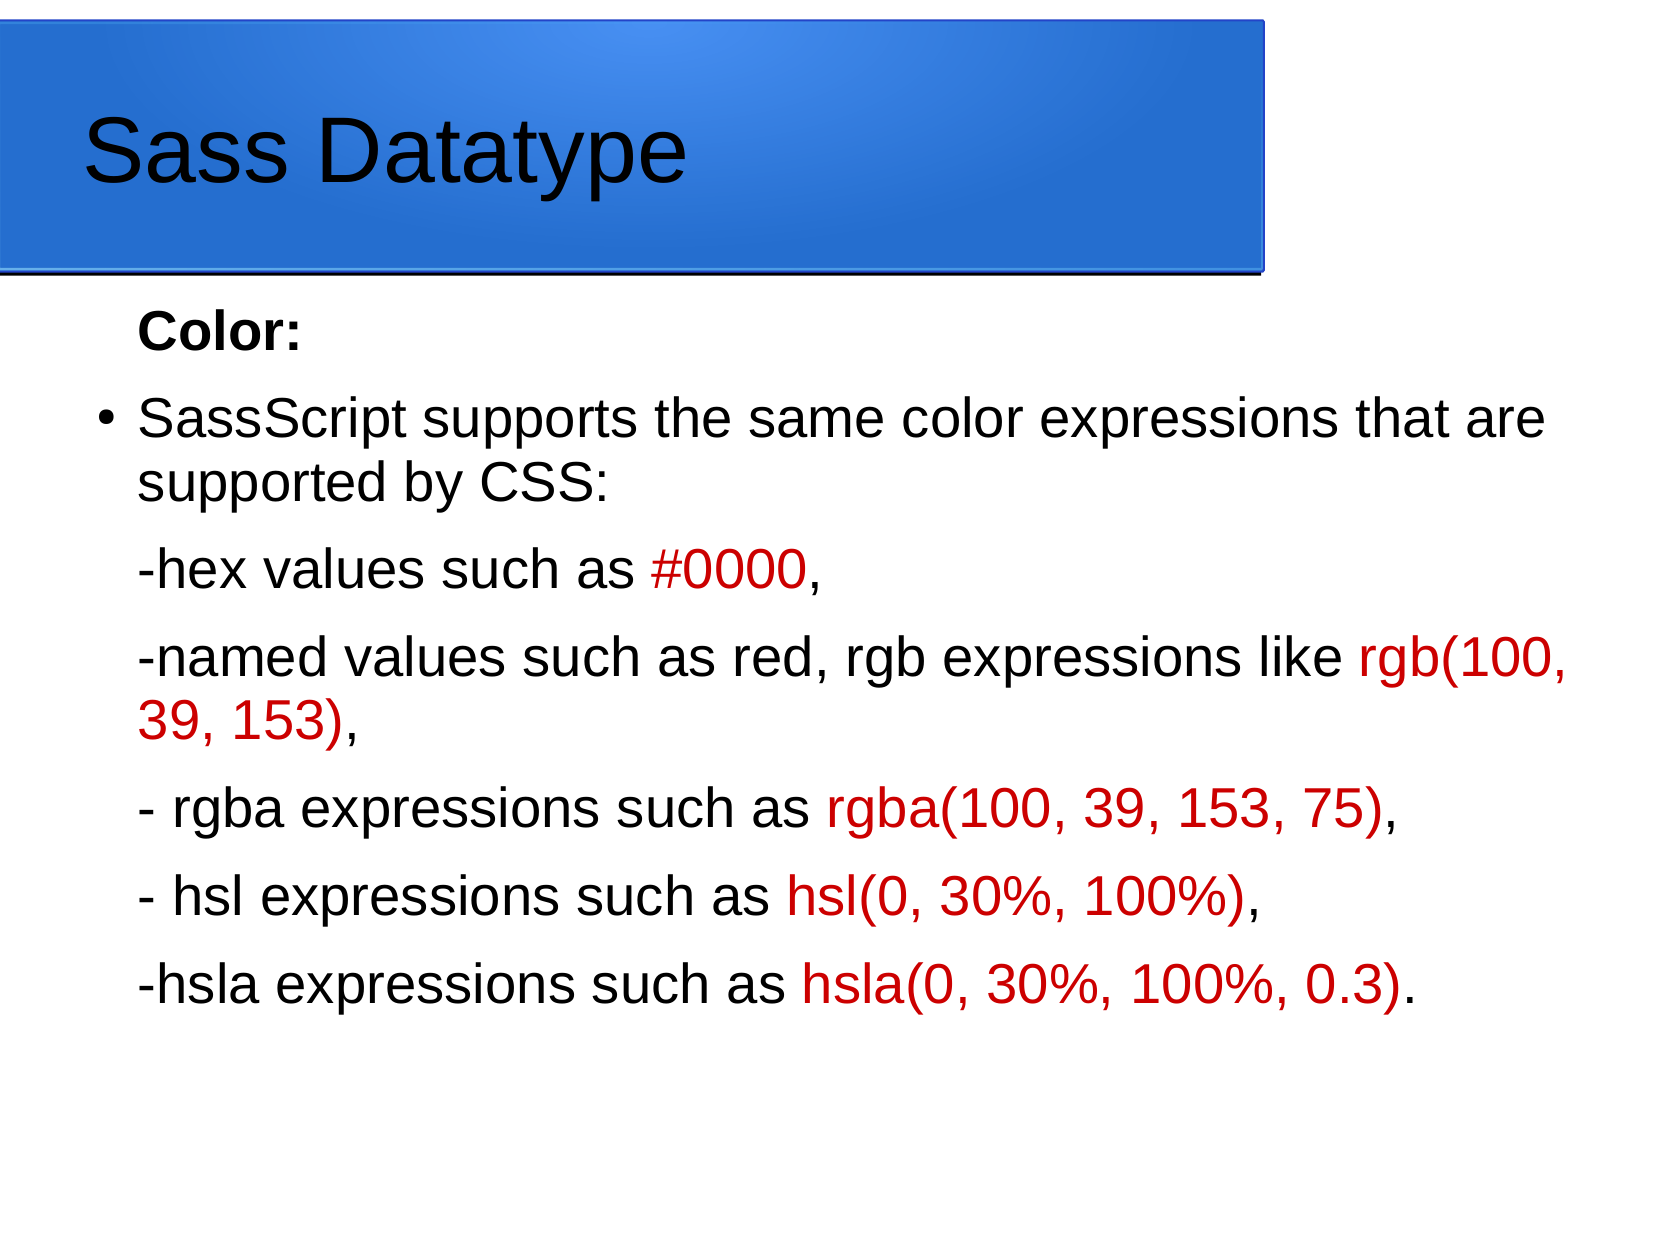

# Sass Datatype
Color:
SassScript supports the same color expressions that are supported by CSS:
-hex values such as #0000,
-named values such as red, rgb expressions like rgb(100, 39, 153),
- rgba expressions such as rgba(100, 39, 153, 75),
- hsl expressions such as hsl(0, 30%, 100%),
-hsla expressions such as hsla(0, 30%, 100%, 0.3).